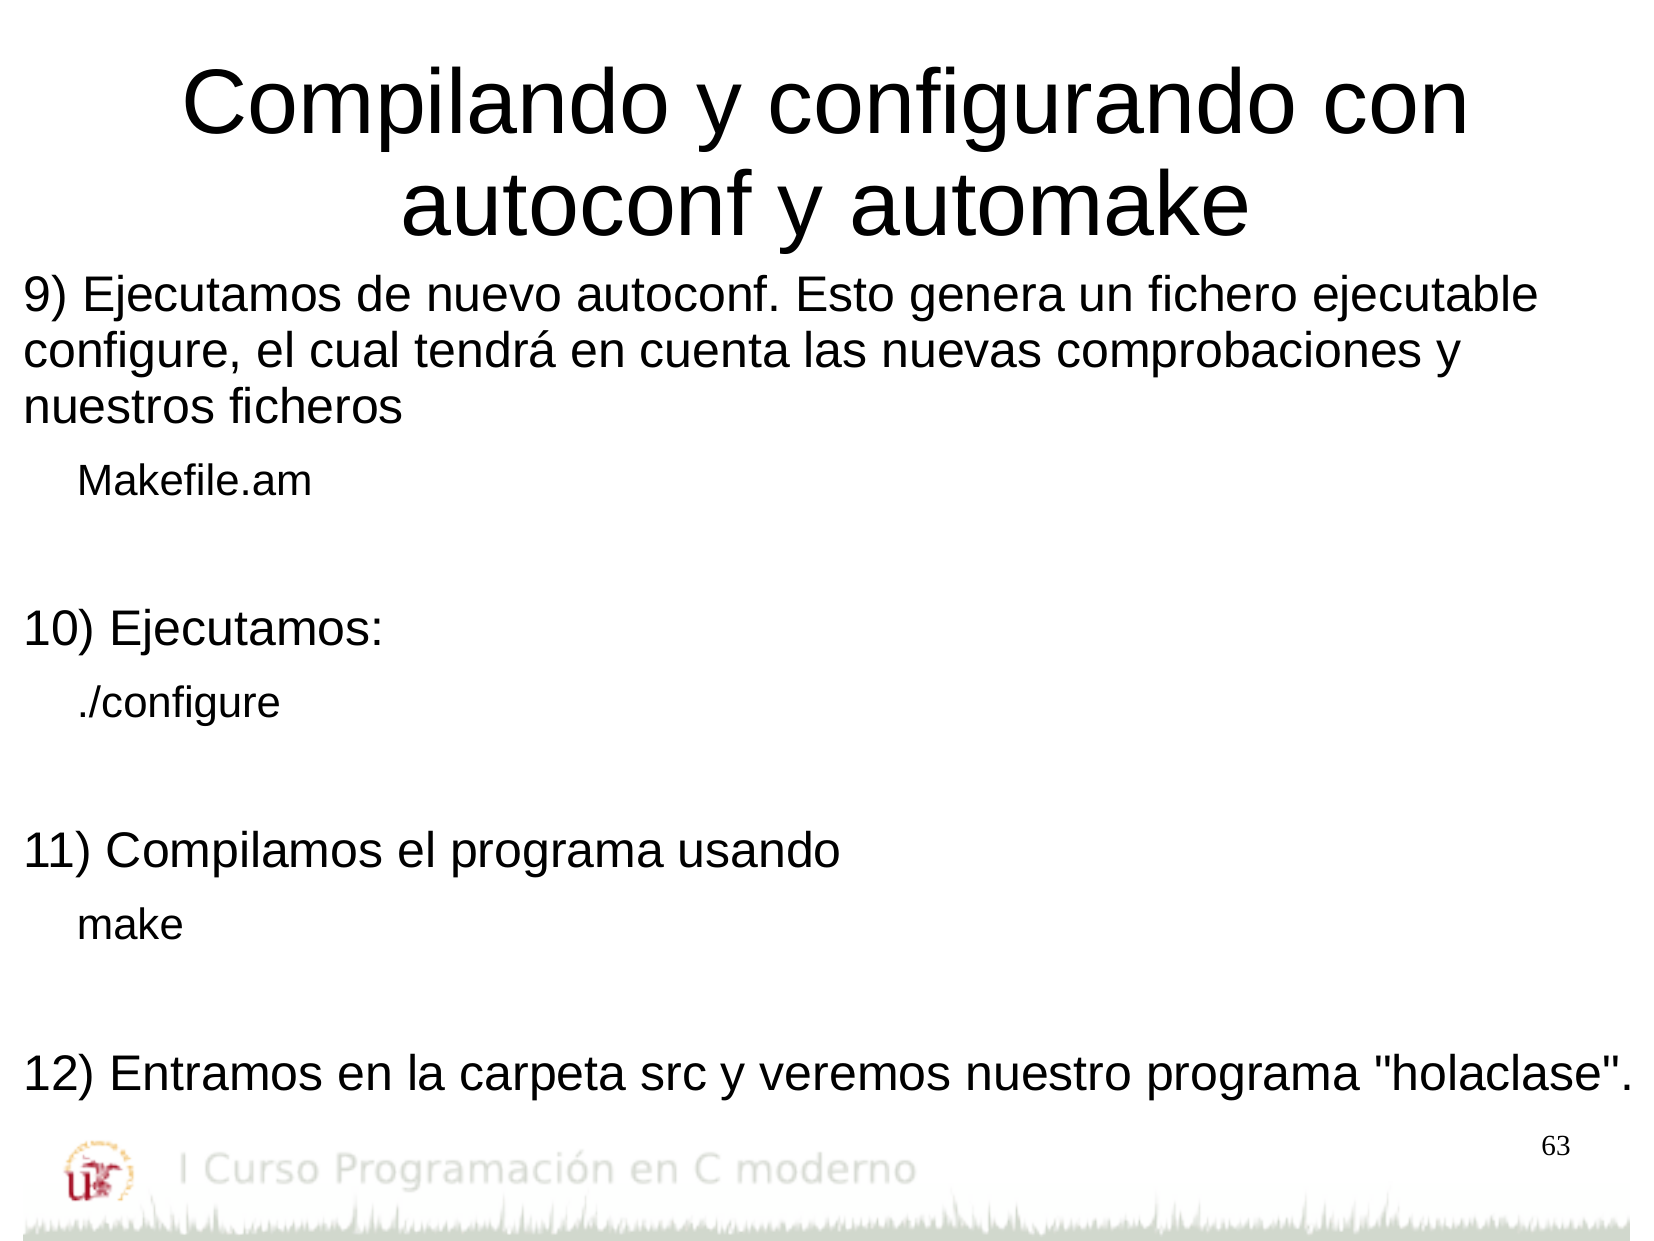

# Compilando y configurando con autoconf y automake
9) Ejecutamos de nuevo autoconf. Esto genera un fichero ejecutable configure, el cual tendrá en cuenta las nuevas comprobaciones y nuestros ficheros
Makefile.am
10) Ejecutamos:
./configure
11) Compilamos el programa usando
make
12) Entramos en la carpeta src y veremos nuestro programa "holaclase".
63